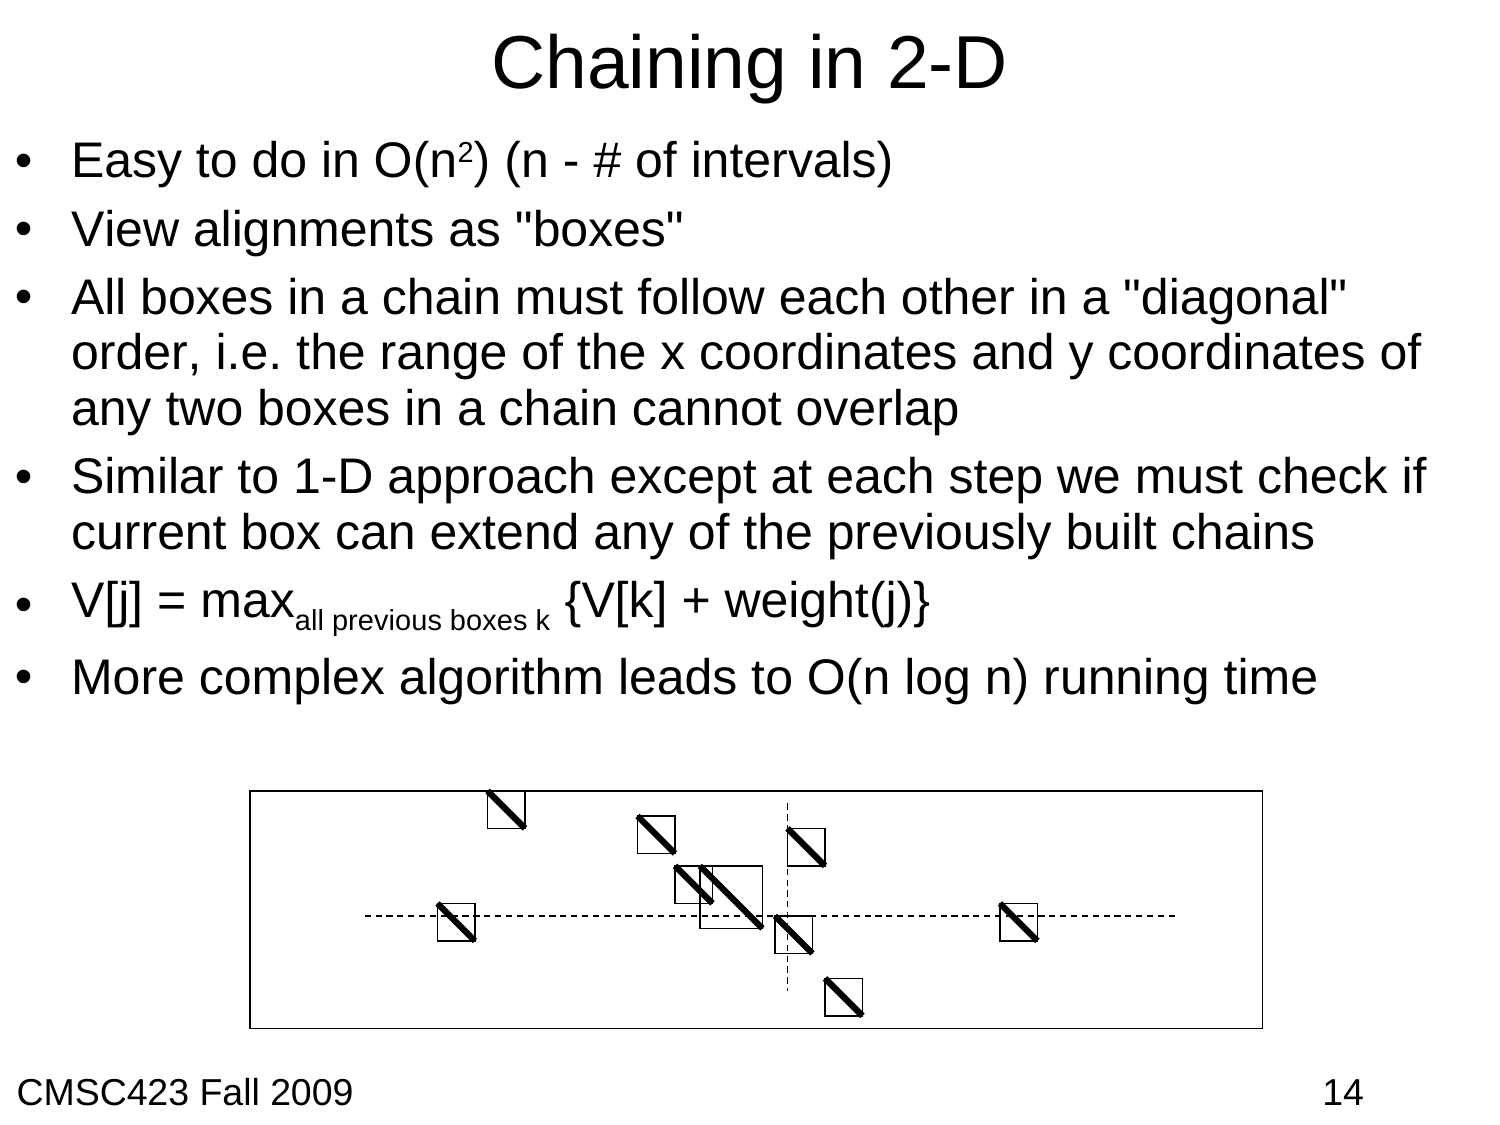

# Chaining in 2-D
Easy to do in O(n2) (n - # of intervals)
View alignments as "boxes"
All boxes in a chain must follow each other in a "diagonal" order, i.e. the range of the x coordinates and y coordinates of any two boxes in a chain cannot overlap
Similar to 1-D approach except at each step we must check if current box can extend any of the previously built chains
V[j] = maxall previous boxes k {V[k] + weight(j)}
More complex algorithm leads to O(n log n) running time
CMSC423 Fall 2009
14